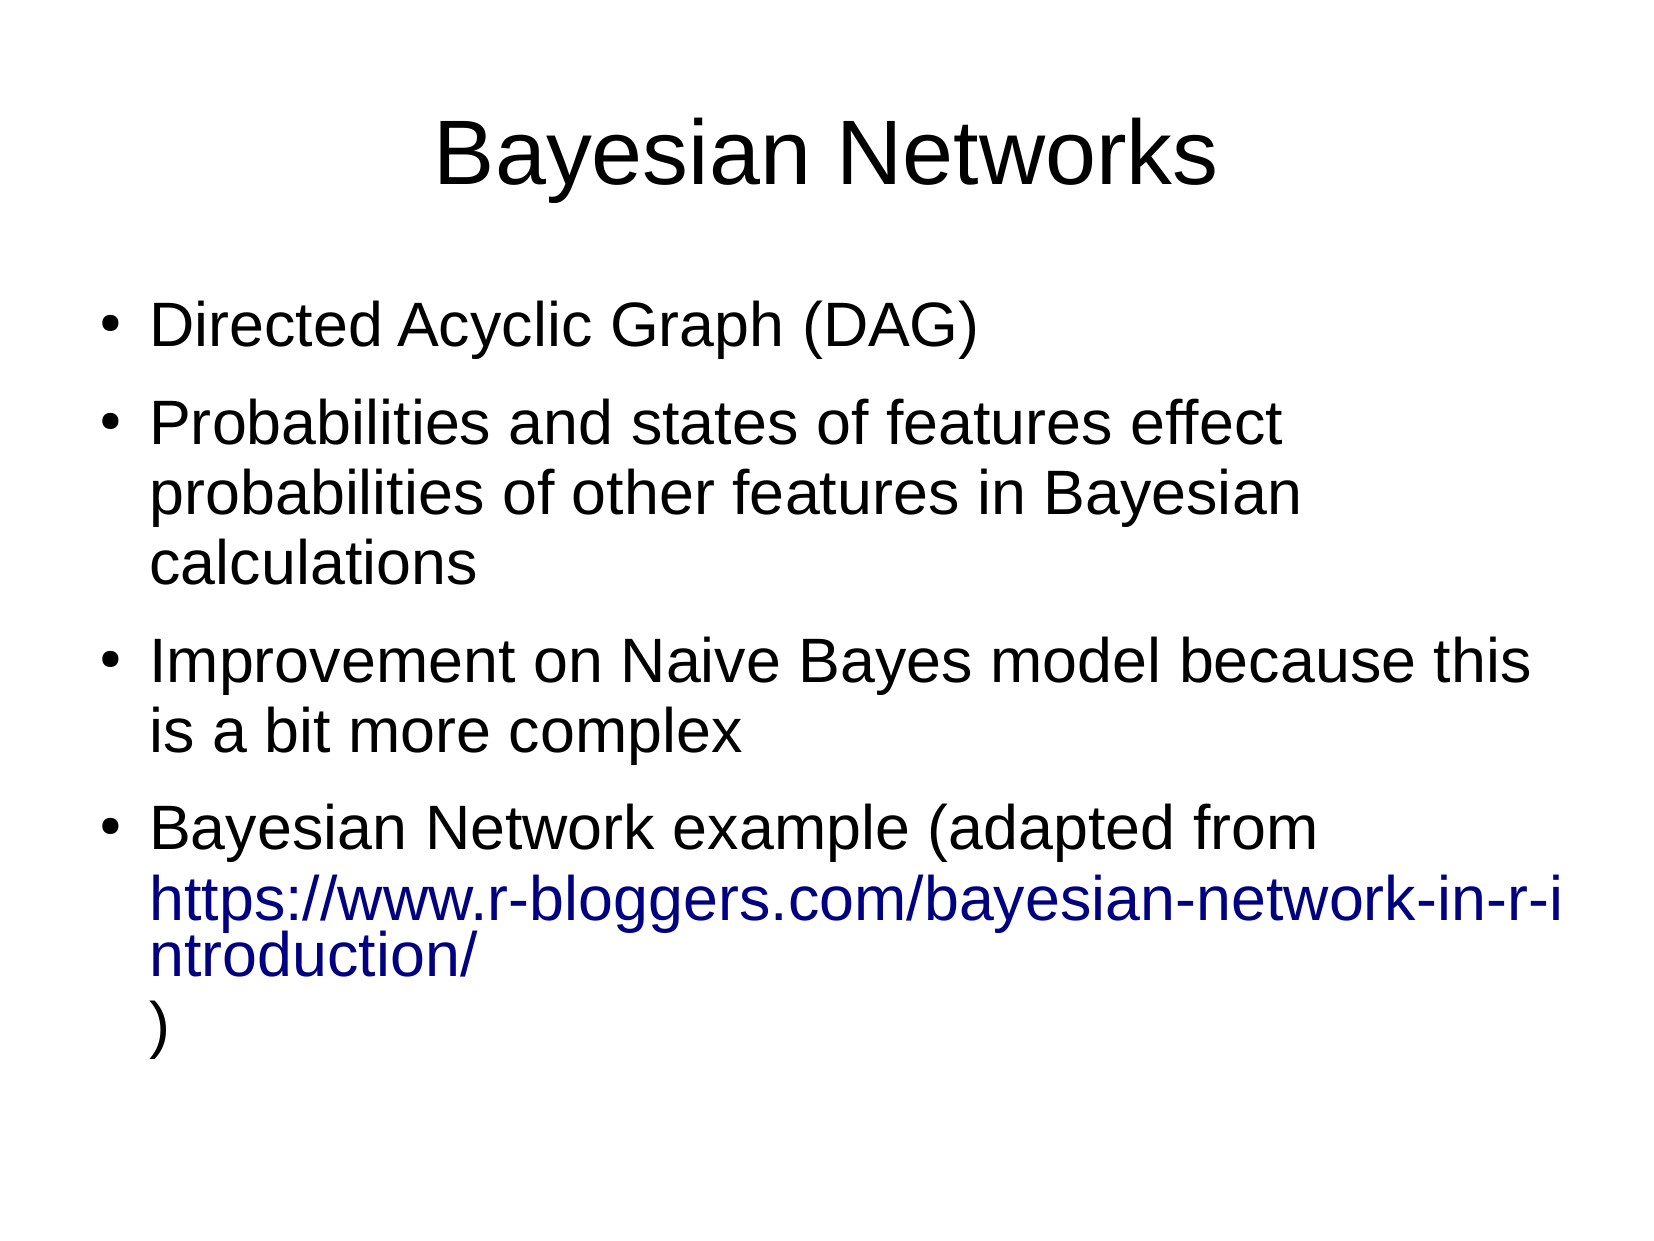

# Bayesian Networks
Directed Acyclic Graph (DAG)
Probabilities and states of features effect probabilities of other features in Bayesian calculations
Improvement on Naive Bayes model because this is a bit more complex
Bayesian Network example (adapted from https://www.r-bloggers.com/bayesian-network-in-r-introduction/)